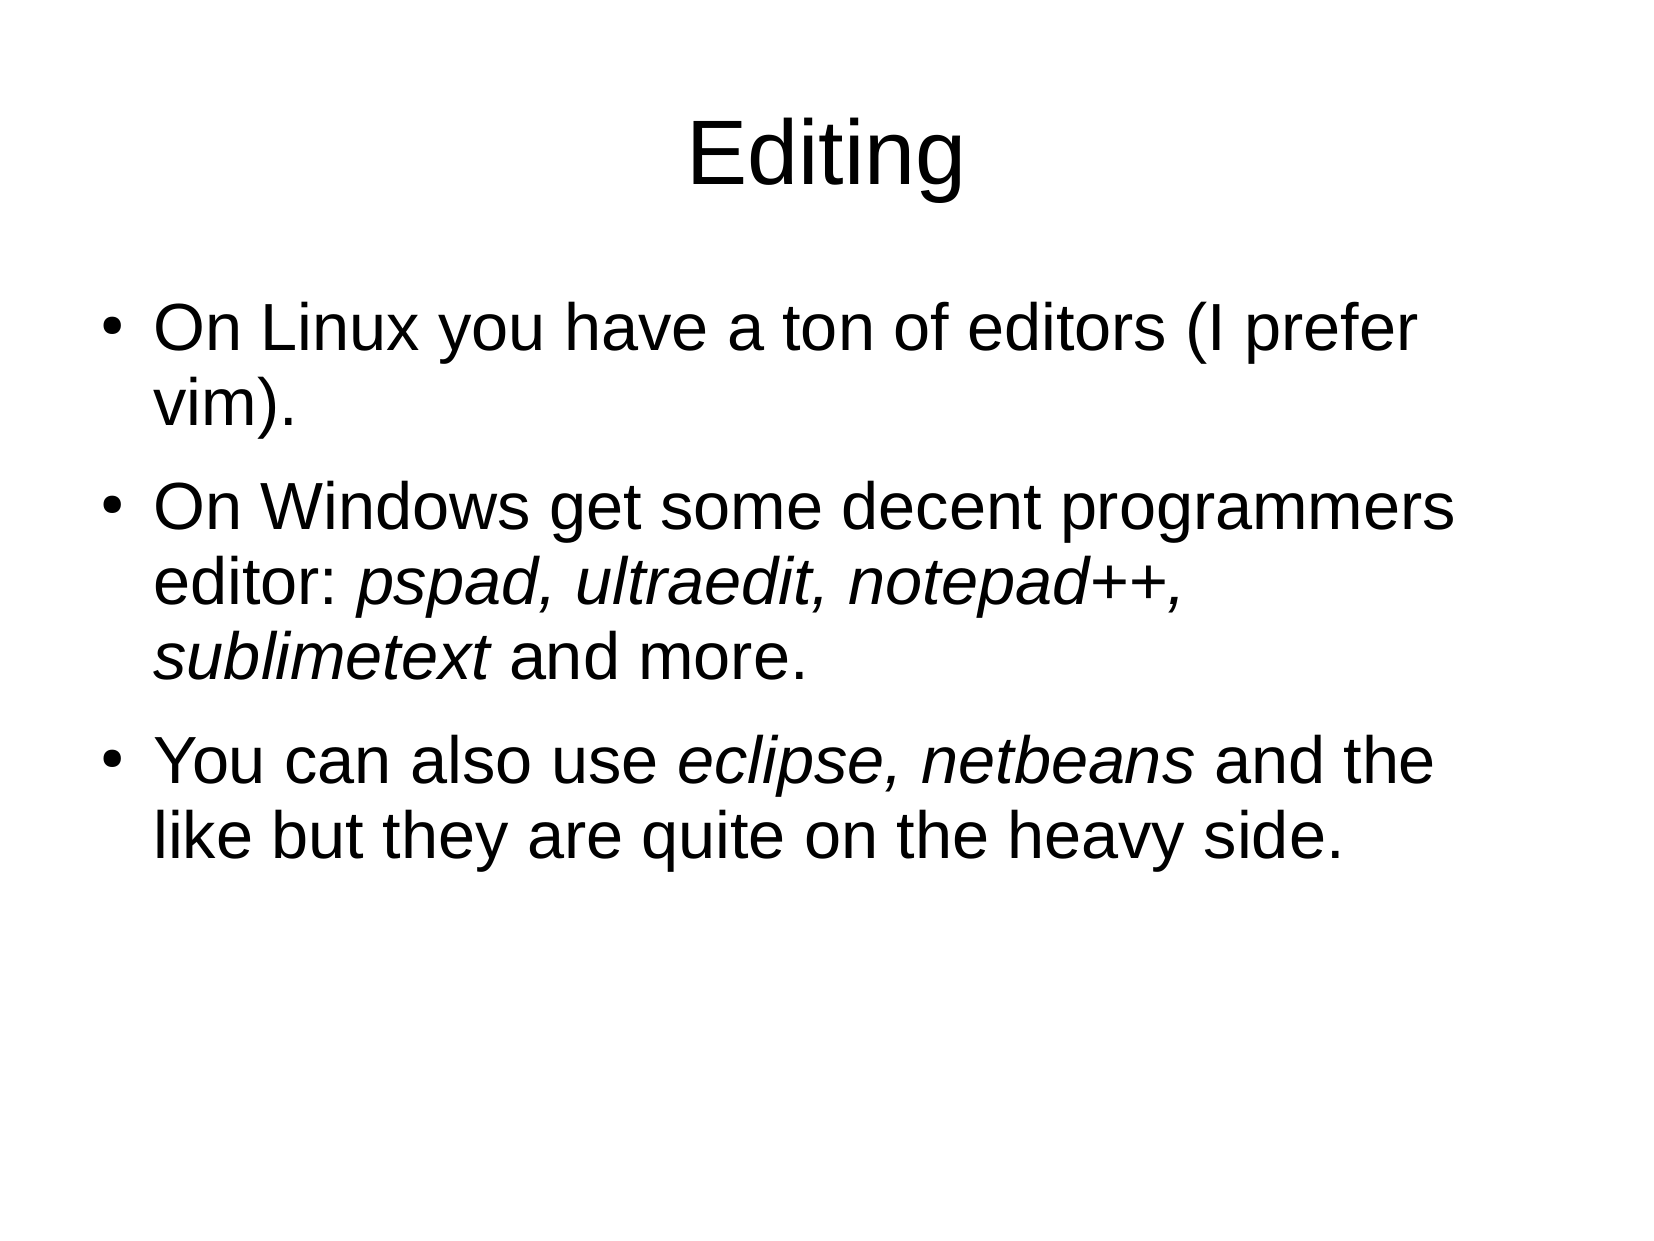

# Editing
On Linux you have a ton of editors (I prefer vim).
On Windows get some decent programmers editor: pspad, ultraedit, notepad++, sublimetext and more.
You can also use eclipse, netbeans and the like but they are quite on the heavy side.